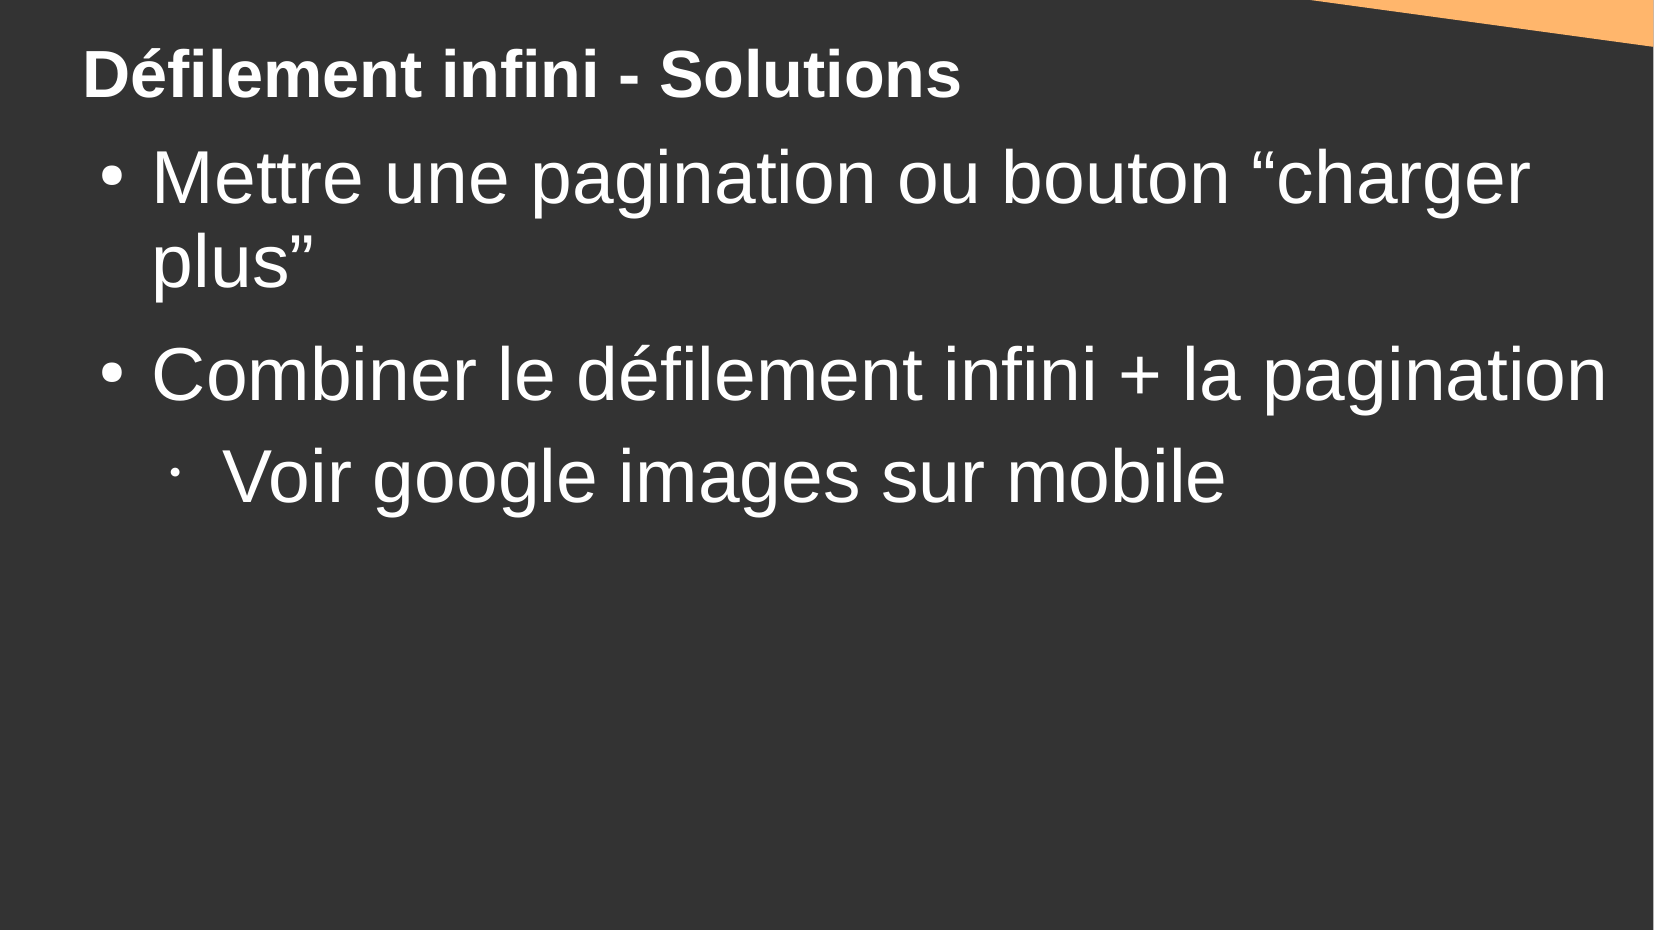

# Défilement infini - Solutions
Mettre une pagination ou bouton “charger plus”
Combiner le défilement infini + la pagination
Voir google images sur mobile